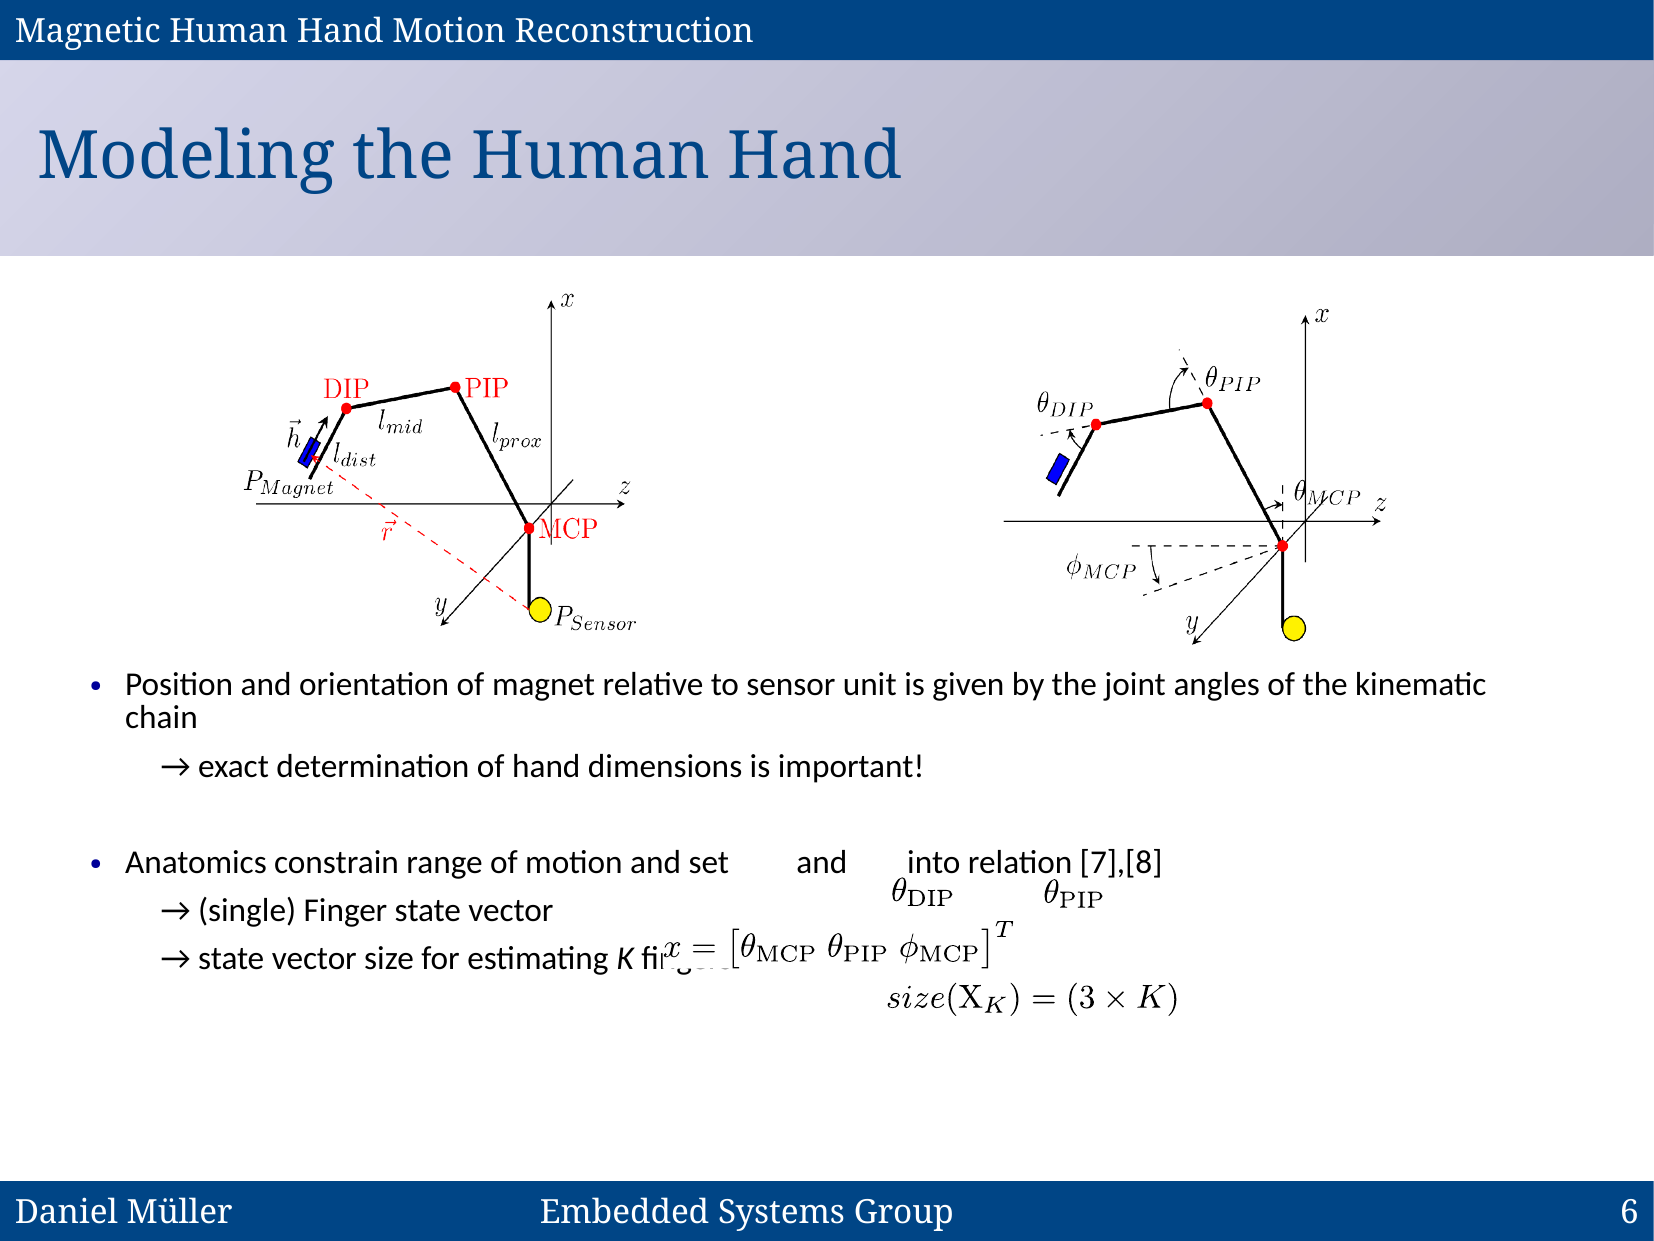

# Modeling the Human Hand
Position and orientation of magnet relative to sensor unit is given by the joint angles of the kinematic chain
→ exact determination of hand dimensions is important!
Anatomics constrain range of motion and set and into relation [7],[8]
→ (single) Finger state vector
→ state vector size for estimating K fingers